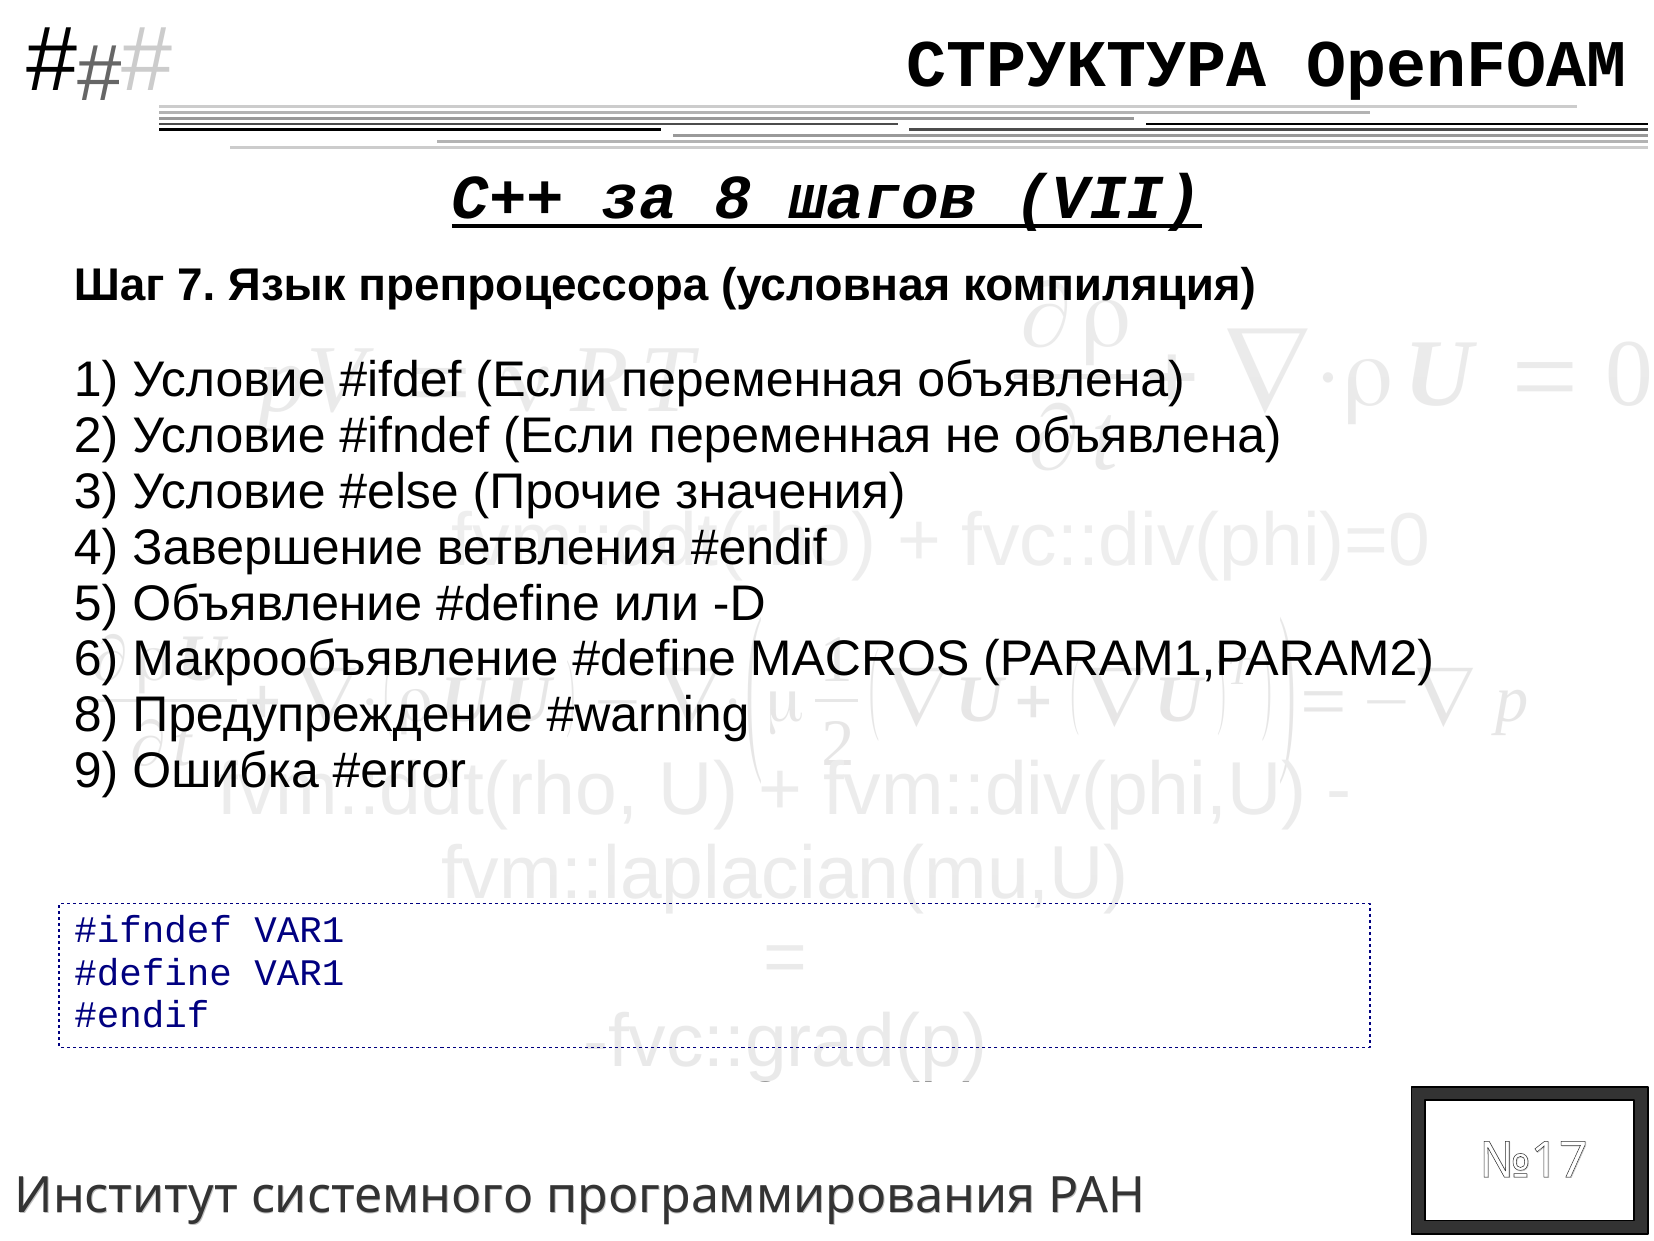

# C++ за 8 шагов (VII)
Шаг 7. Язык препроцессора (условная компиляция)
1) Условие #ifdef (Если переменная объявлена)
2) Условие #ifndef (Если переменная не объявлена)
3) Условие #else (Прочие значения)
4) Завершение ветвления #endif
5) Объявление #define или -D
6) Макрообъявление #define MACROS (PARAM1,PARAM2)
8) Предупреждение #warning
9) Ошибка #error
#ifndef VAR1
#define VAR1
#endif